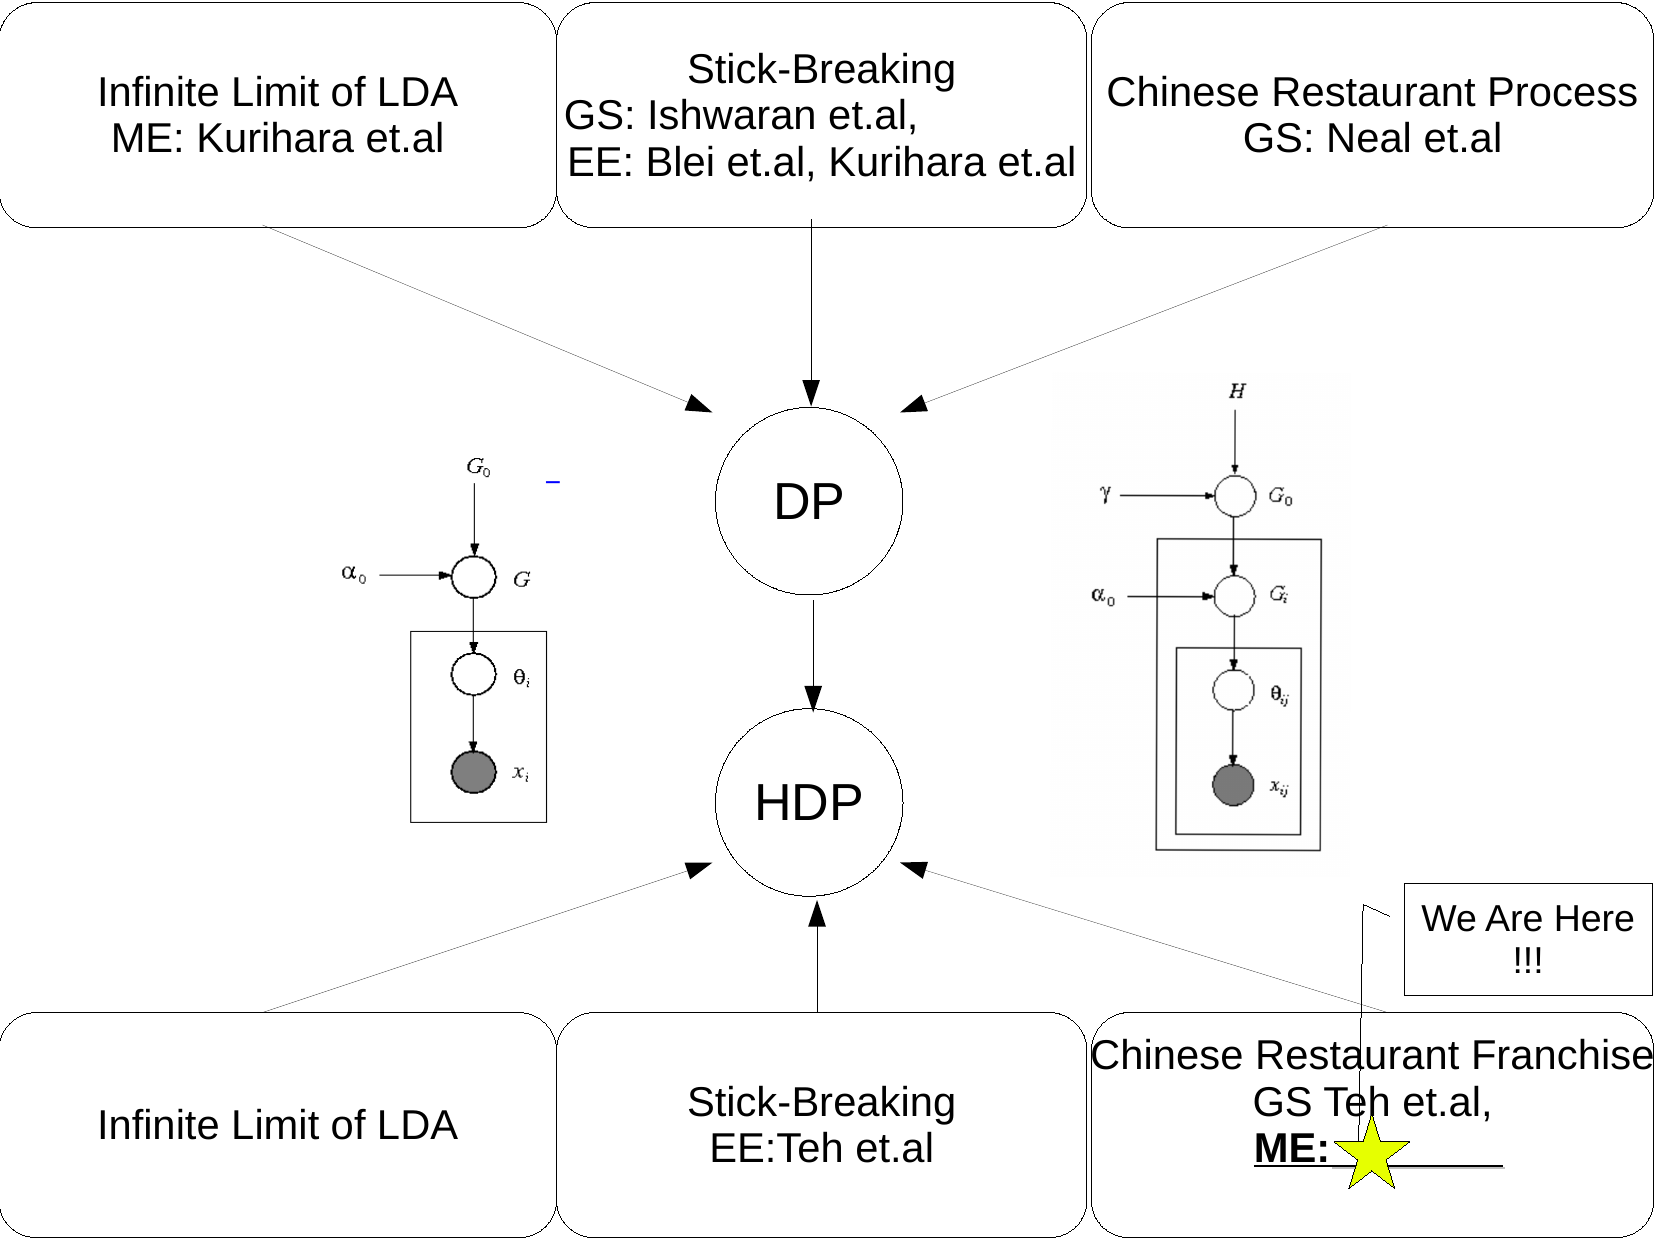

Infinite Limit of LDA
ME: Kurihara et.al
Stick-Breaking
GS: Ishwaran et.al,
EE: Blei et.al, Kurihara et.al
Chinese Restaurant Process
GS: Neal et.al
DP
HDP
We Are Here
!!!
Infinite Limit of LDA
Stick-Breaking
EE:Teh et.al
Chinese Restaurant Franchise
GS Teh et.al,
 ME: